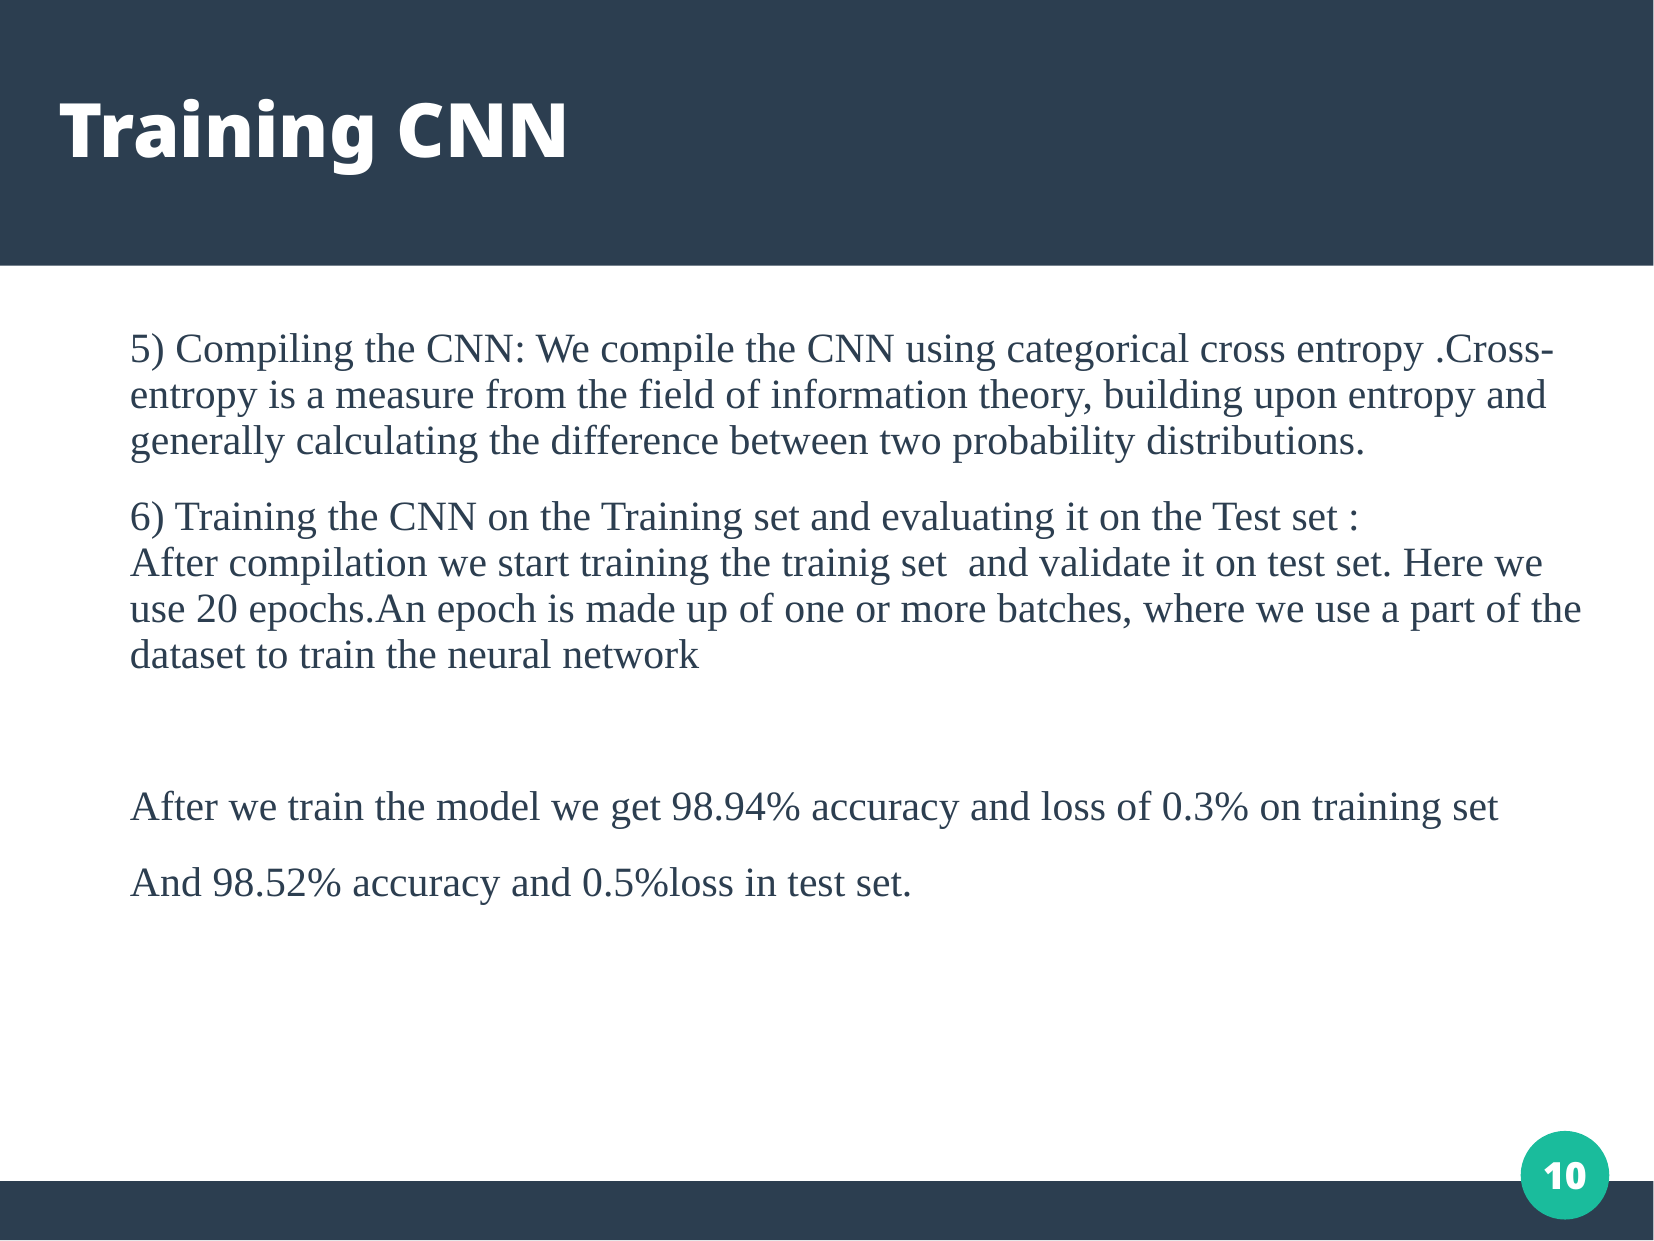

# Training CNN
5) Compiling the CNN: We compile the CNN using categorical cross entropy .Cross-entropy is a measure from the field of information theory, building upon entropy and generally calculating the difference between two probability distributions.
6) Training the CNN on the Training set and evaluating it on the Test set : After compilation we start training the trainig set and validate it on test set. Here we use 20 epochs.An epoch is made up of one or more batches, where we use a part of the dataset to train the neural network
After we train the model we get 98.94% accuracy and loss of 0.3% on training set
And 98.52% accuracy and 0.5%loss in test set.
10